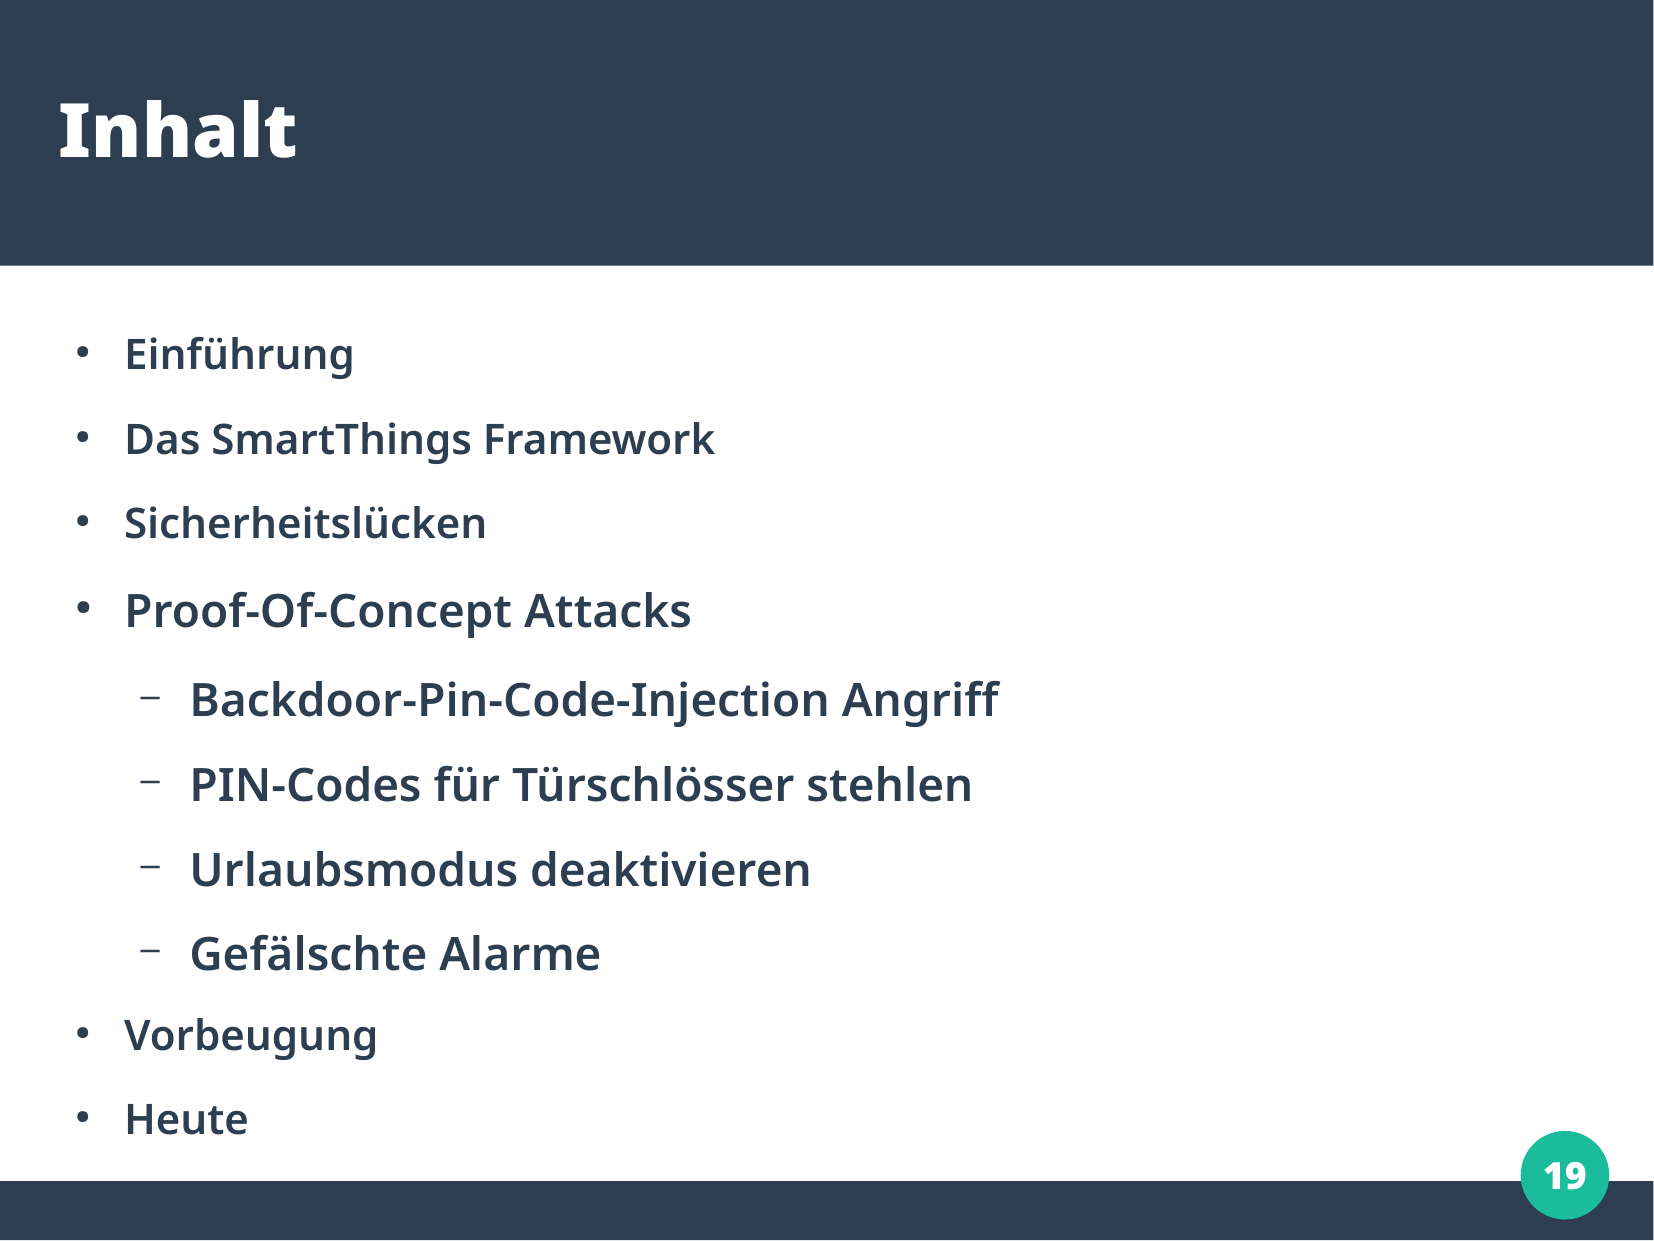

# Inhalt
Einführung
Das SmartThings Framework
Sicherheitslücken
Proof-Of-Concept Attacks
Backdoor-Pin-Code-Injection Angriff
PIN-Codes für Türschlösser stehlen
Urlaubsmodus deaktivieren
Gefälschte Alarme
Vorbeugung
Heute
19